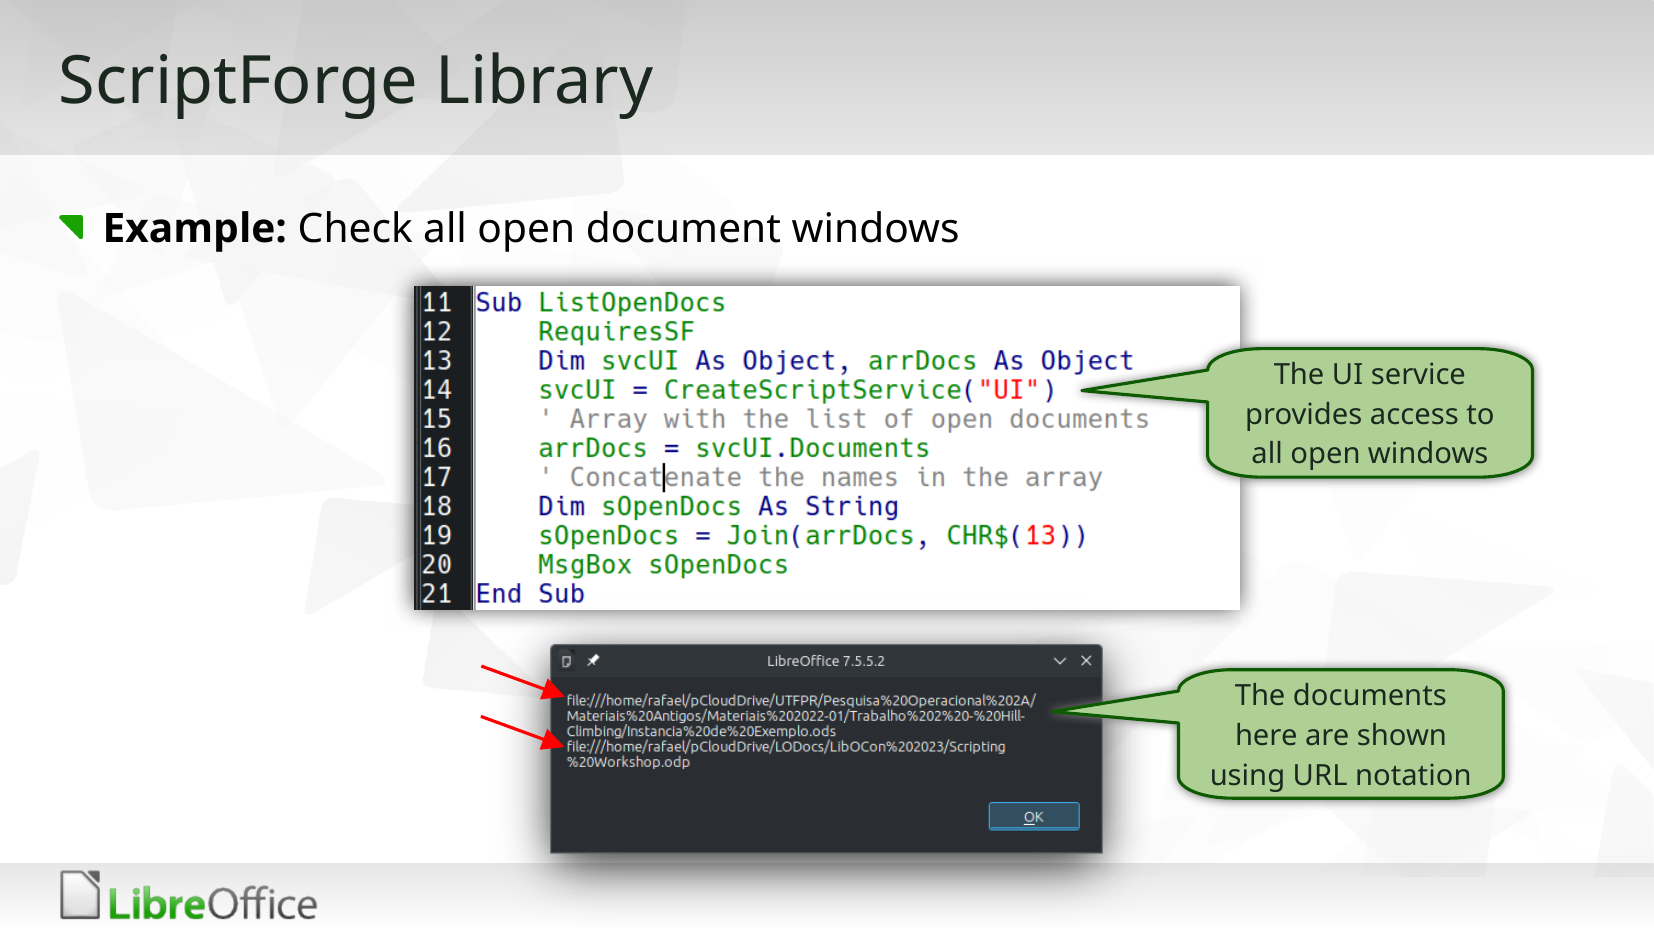

# ScriptForge Library
Example: Check all open document windows
The UI service provides access to all open windows
The documents here are shown using URL notation